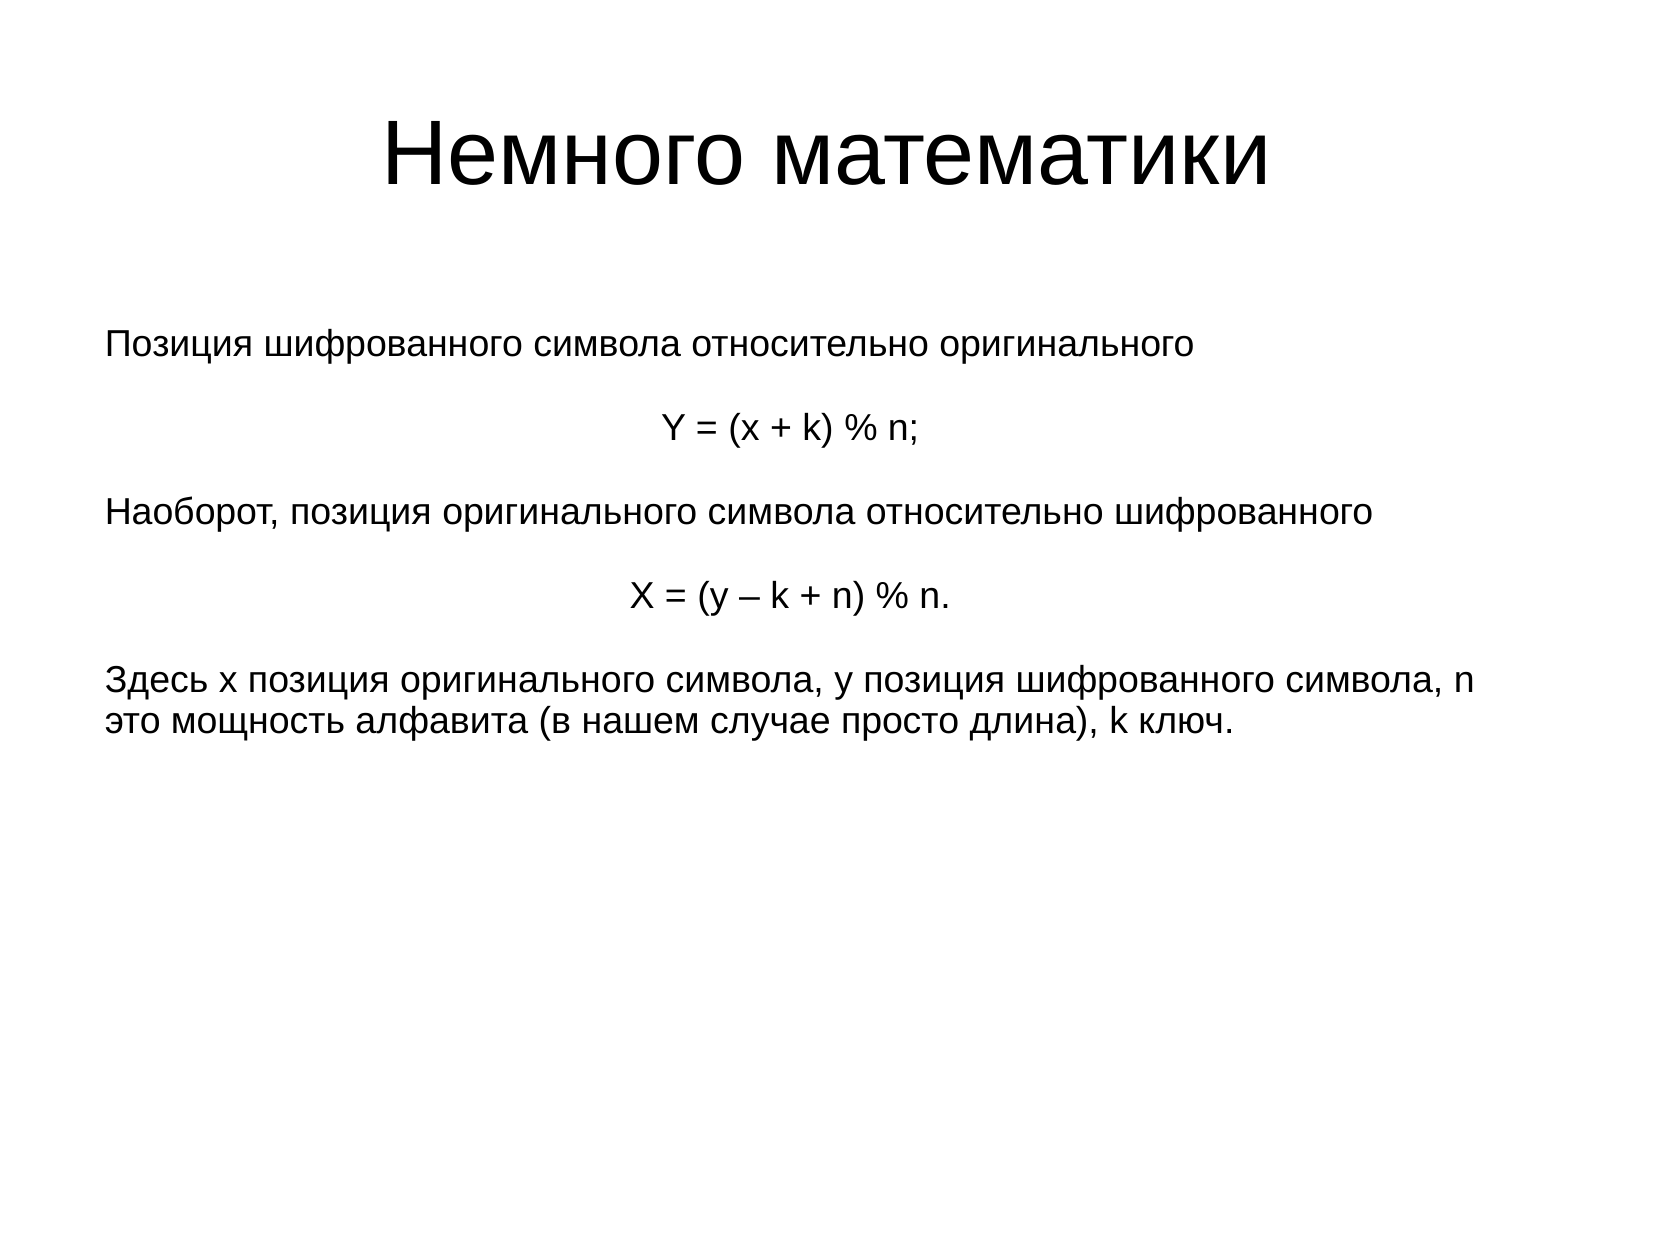

# Немного математики
Позиция шифрованного символа относительно оригинального
Y = (x + k) % n;
Наоборот, позиция оригинального символа относительно шифрованного
X = (y – k + n) % n.
Здесь х позиция оригинального символа, у позиция шифрованного символа, n
это мощность алфавита (в нашем случае просто длина), k ключ.